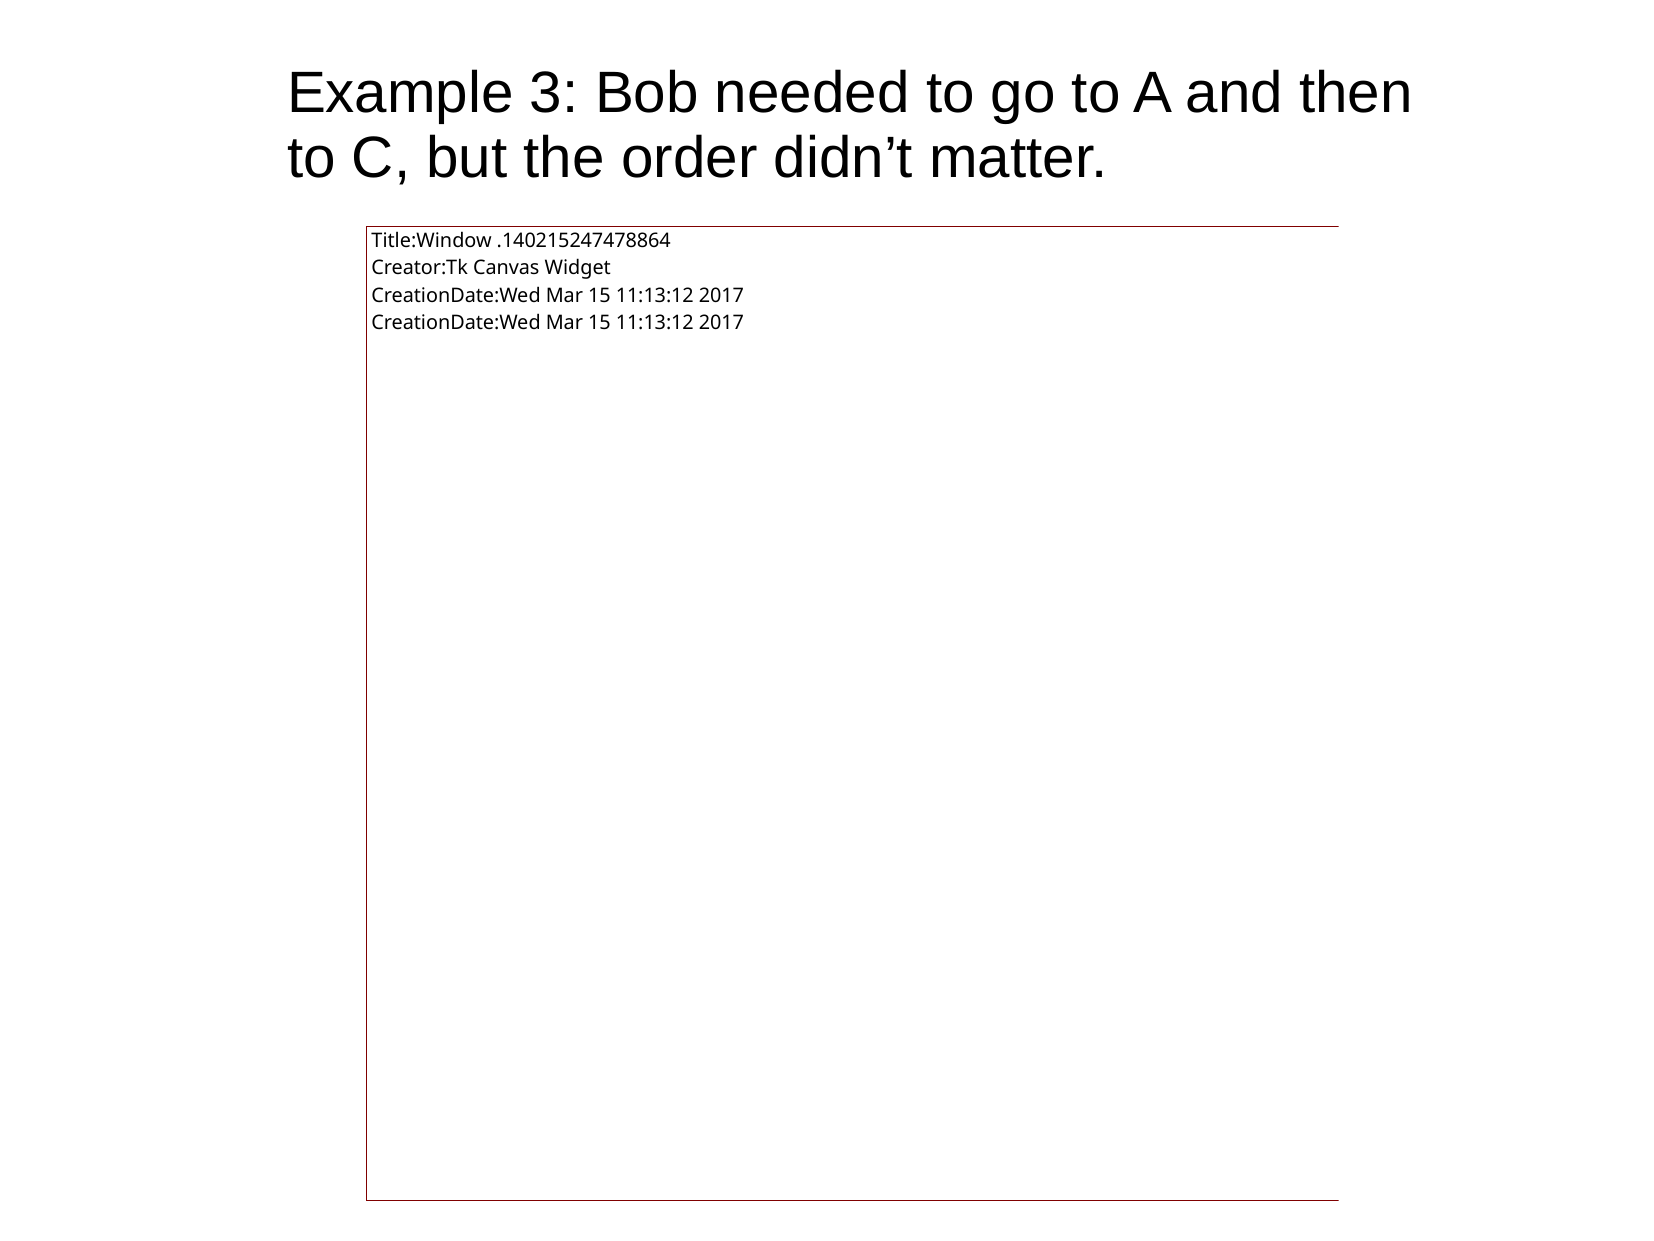

Example 3: Bob needed to go to A and then to C, but the order didn’t matter.